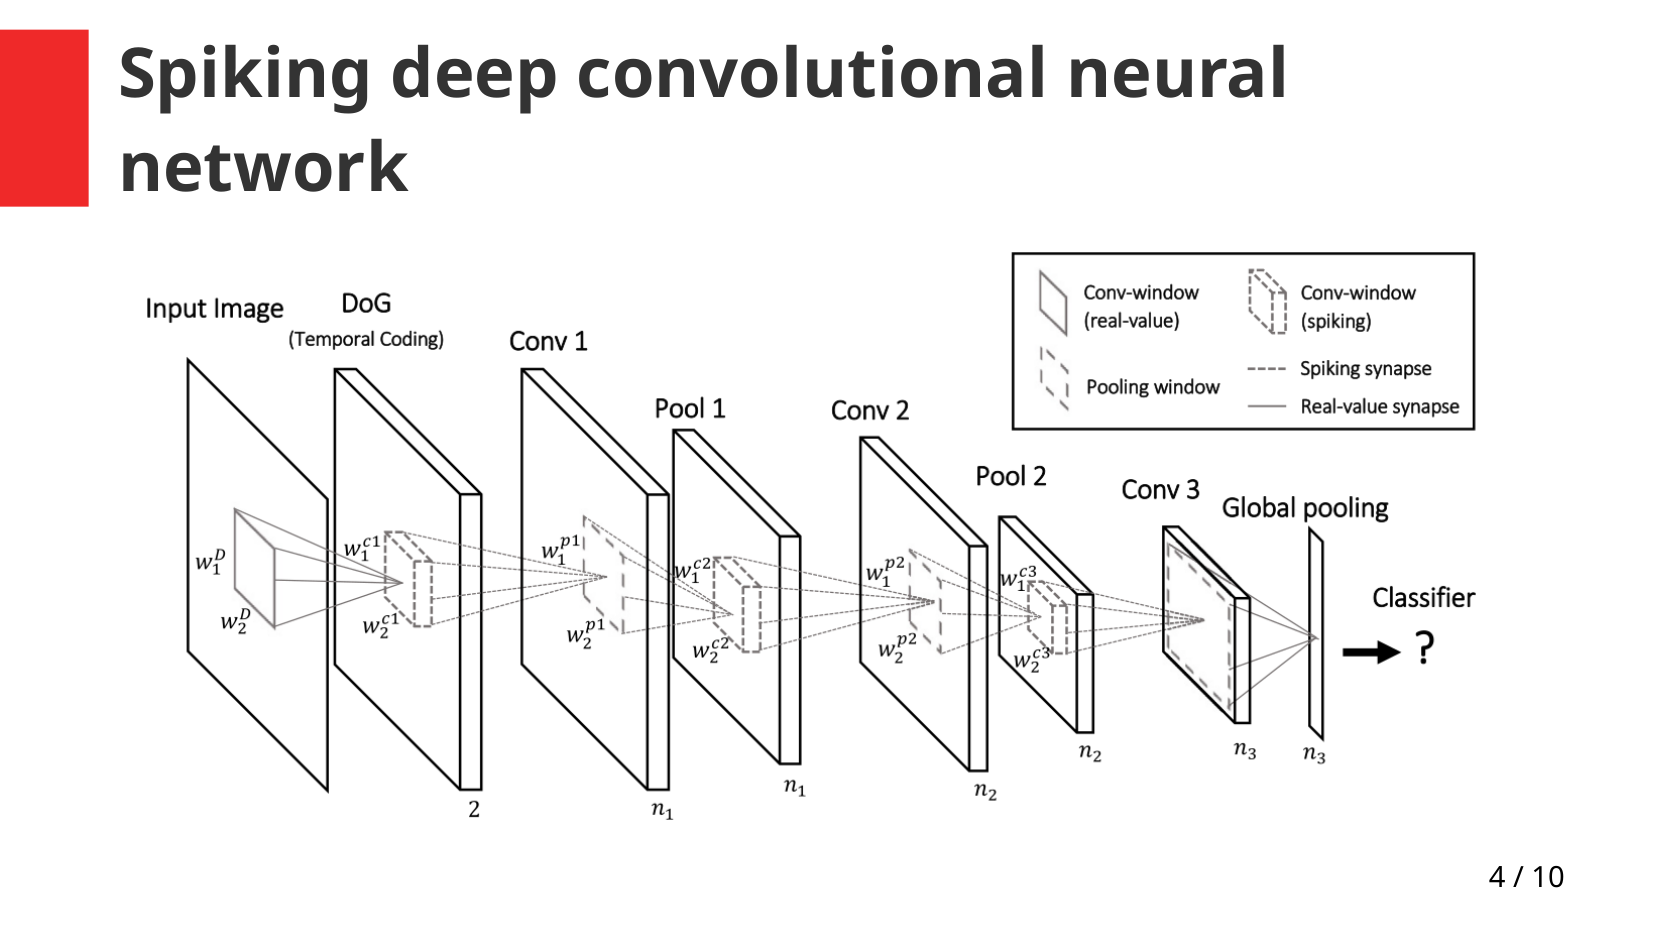

# Spiking deep convolutional neural network
4